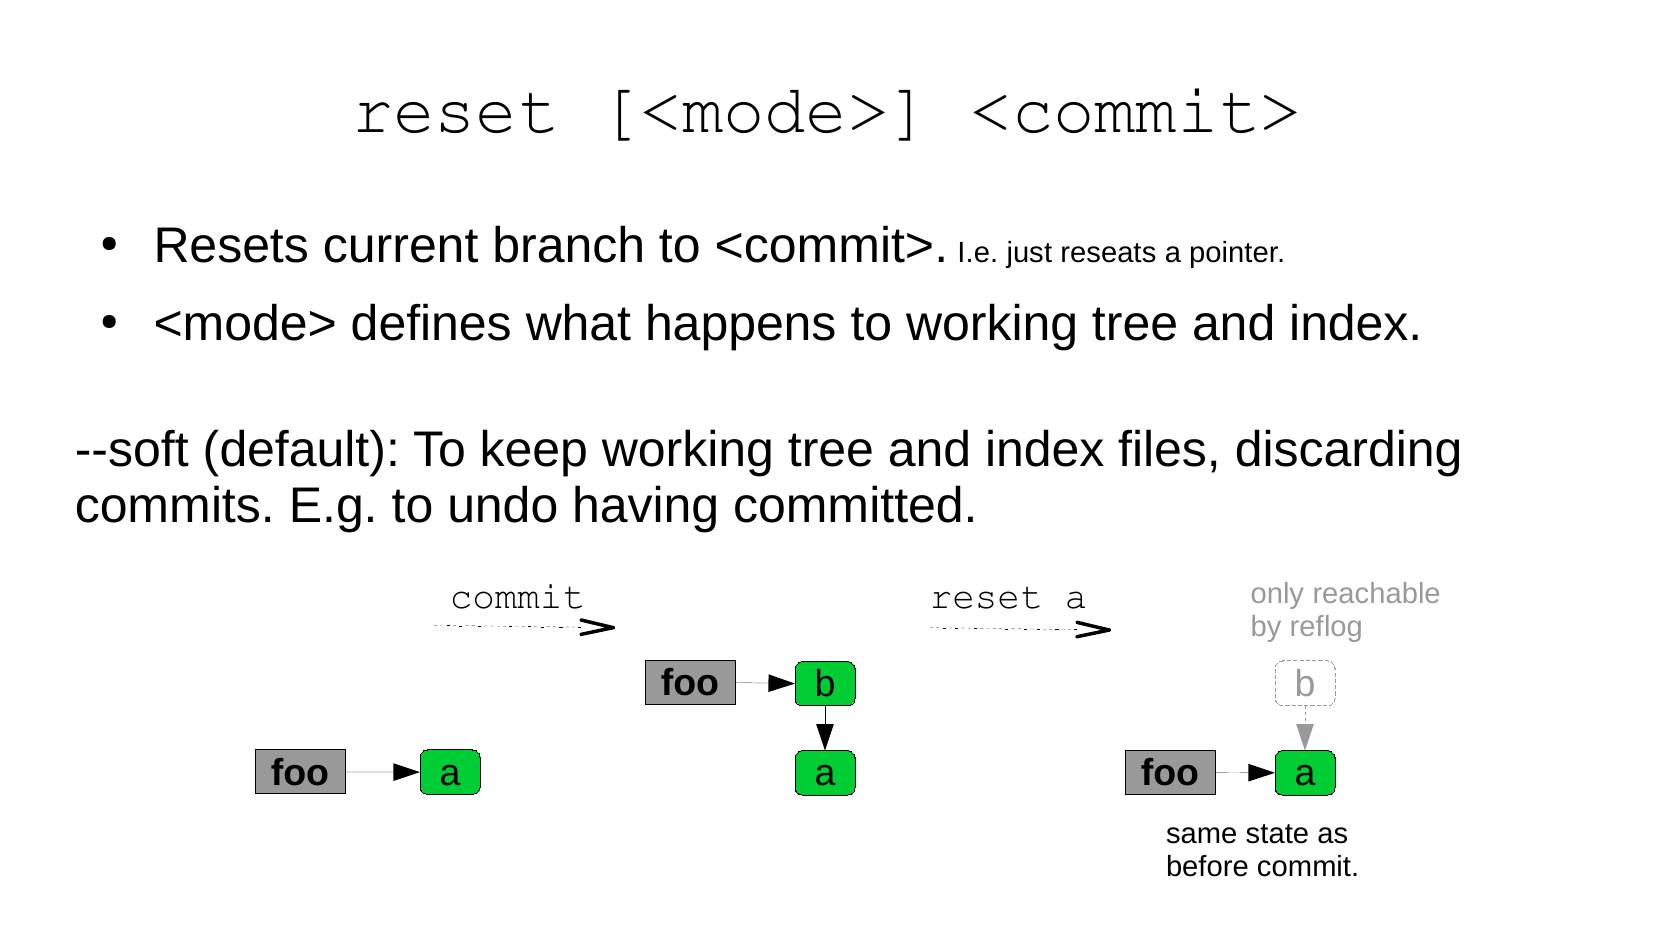

# reset [<mode>] <commit>
Resets current branch to <commit>. I.e. just reseats a pointer.
<mode> defines what happens to working tree and index.
--soft (default): To keep working tree and index files, discarding commits. E.g. to undo having committed.
reset a
commit
only reachable by reflog
foo
b
b
foo
a
a
foo
a
same state as before commit.